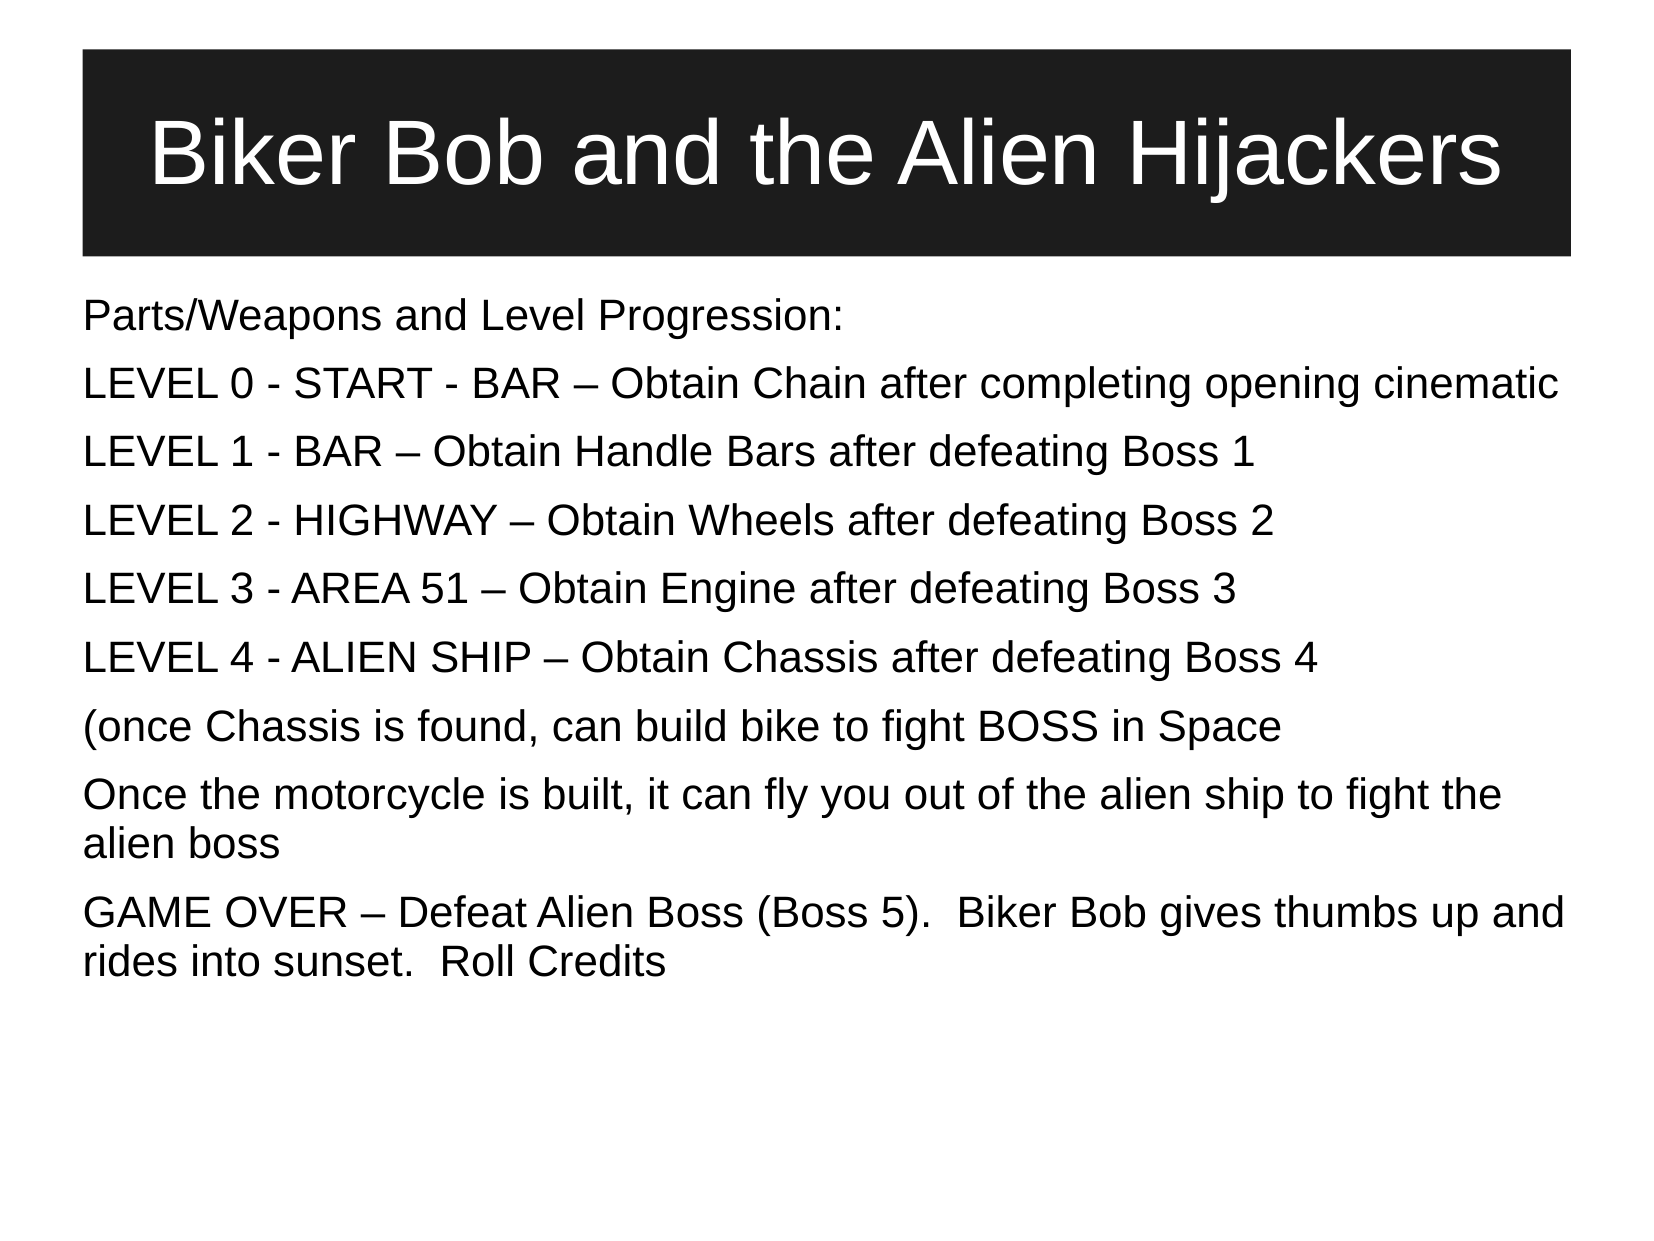

#
Biker Bob and the Alien Hijackers
Parts/Weapons and Level Progression:
LEVEL 0 - START - BAR – Obtain Chain after completing opening cinematic
LEVEL 1 - BAR – Obtain Handle Bars after defeating Boss 1
LEVEL 2 - HIGHWAY – Obtain Wheels after defeating Boss 2
LEVEL 3 - AREA 51 – Obtain Engine after defeating Boss 3
LEVEL 4 - ALIEN SHIP – Obtain Chassis after defeating Boss 4
(once Chassis is found, can build bike to fight BOSS in Space
Once the motorcycle is built, it can fly you out of the alien ship to fight the alien boss
GAME OVER – Defeat Alien Boss (Boss 5). Biker Bob gives thumbs up and rides into sunset. Roll Credits